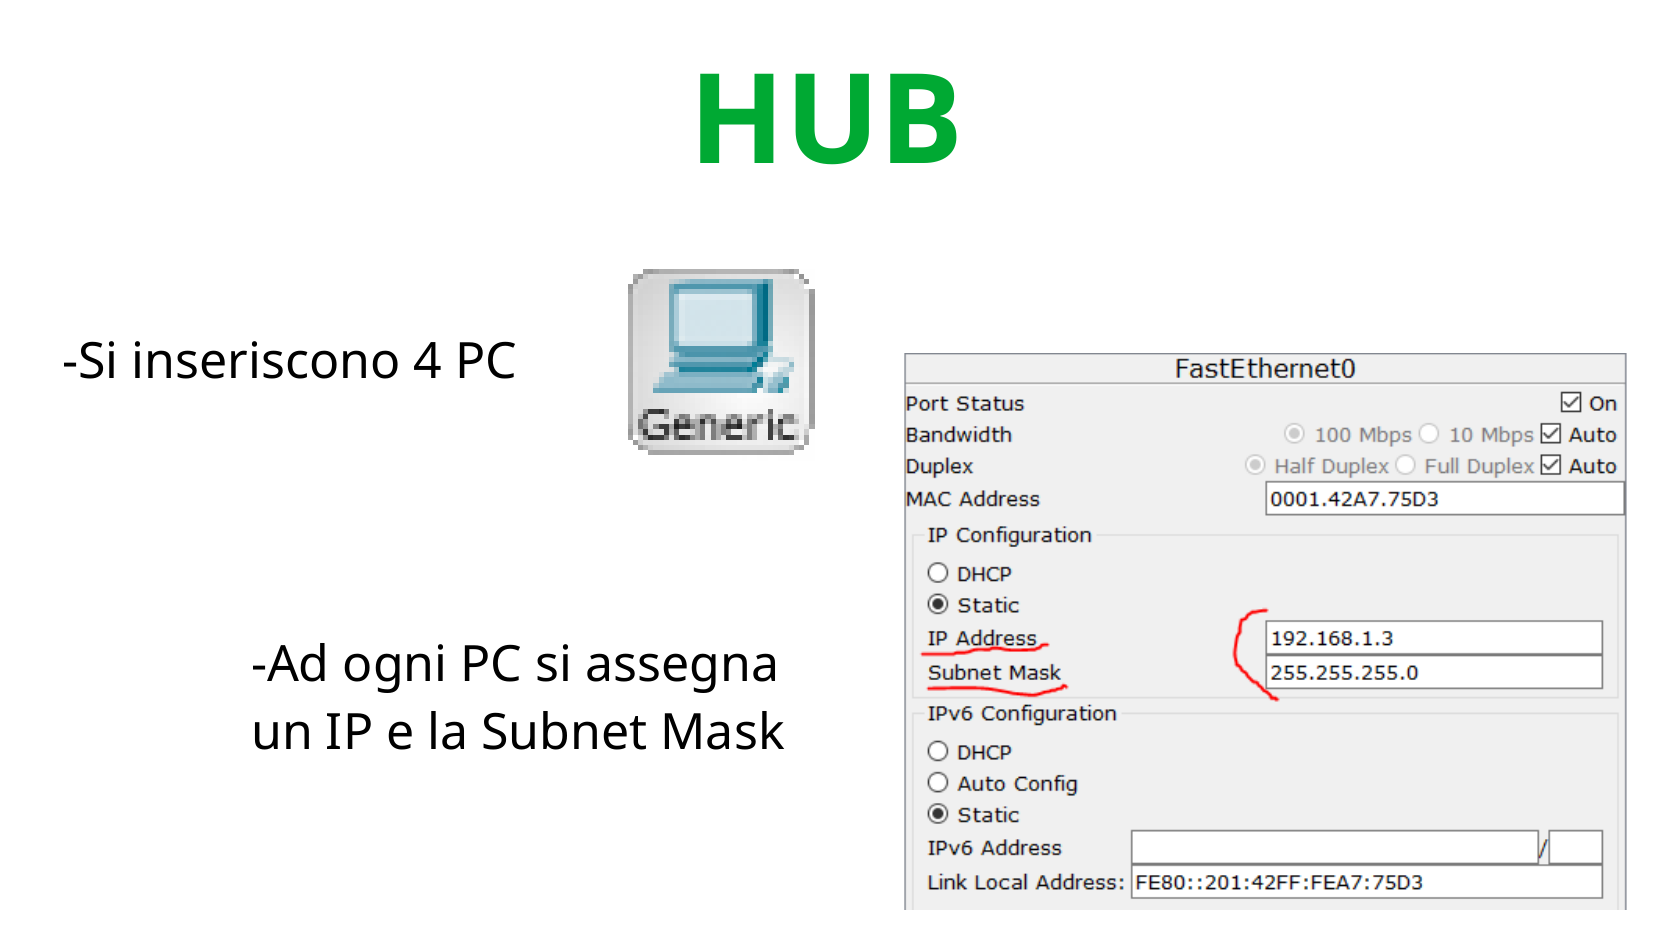

# HUB
-Si inseriscono 4 PC
-Ad ogni PC si assegna
un IP e la Subnet Mask